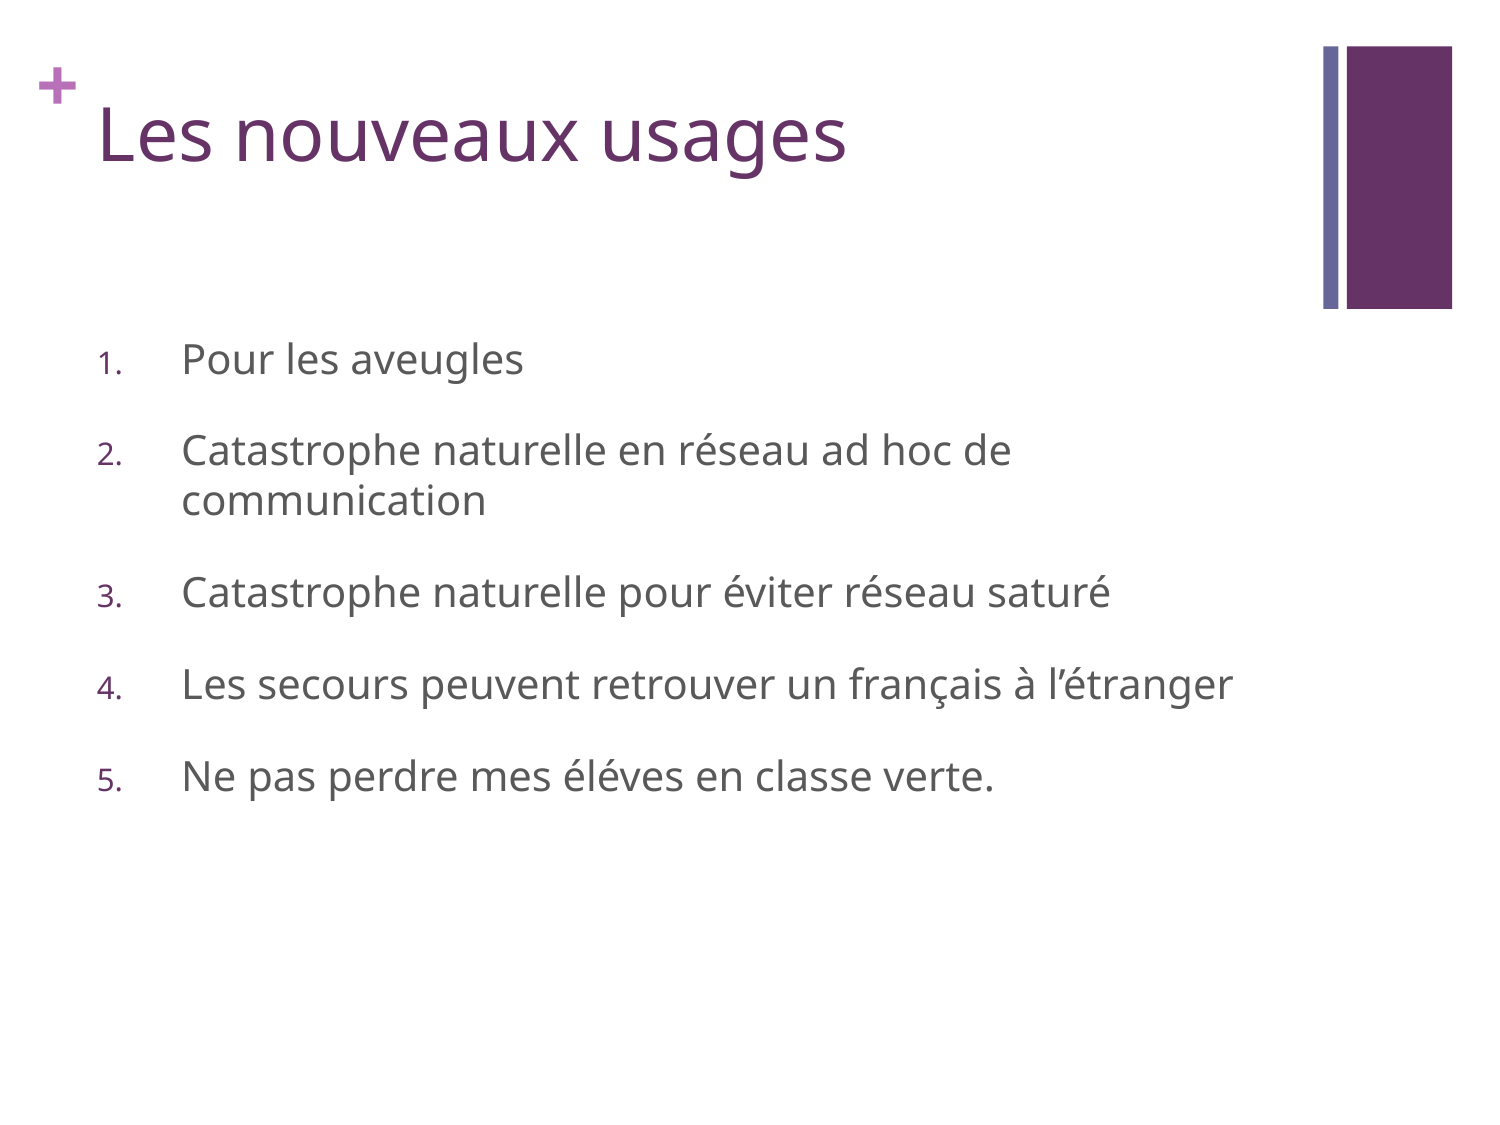

# Les nouveaux usages
Pour les aveugles
Catastrophe naturelle en réseau ad hoc de communication
Catastrophe naturelle pour éviter réseau saturé
Les secours peuvent retrouver un français à l’étranger
Ne pas perdre mes éléves en classe verte.